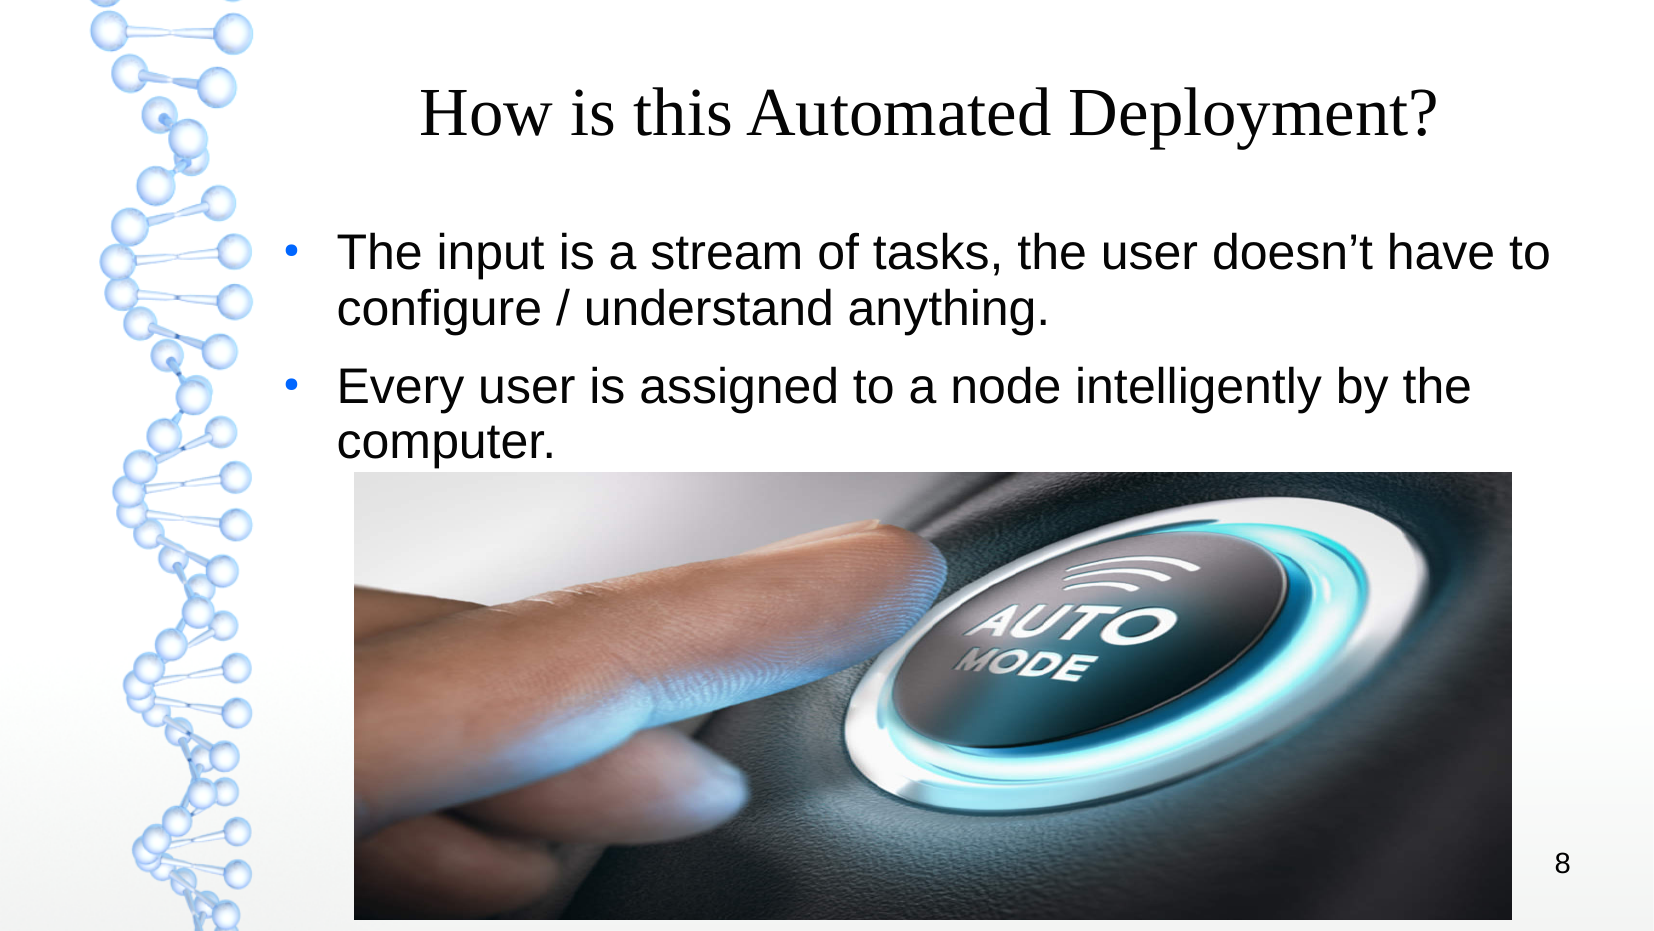

# How is this Automated Deployment?
The input is a stream of tasks, the user doesn’t have to configure / understand anything.
Every user is assigned to a node intelligently by the computer.
8